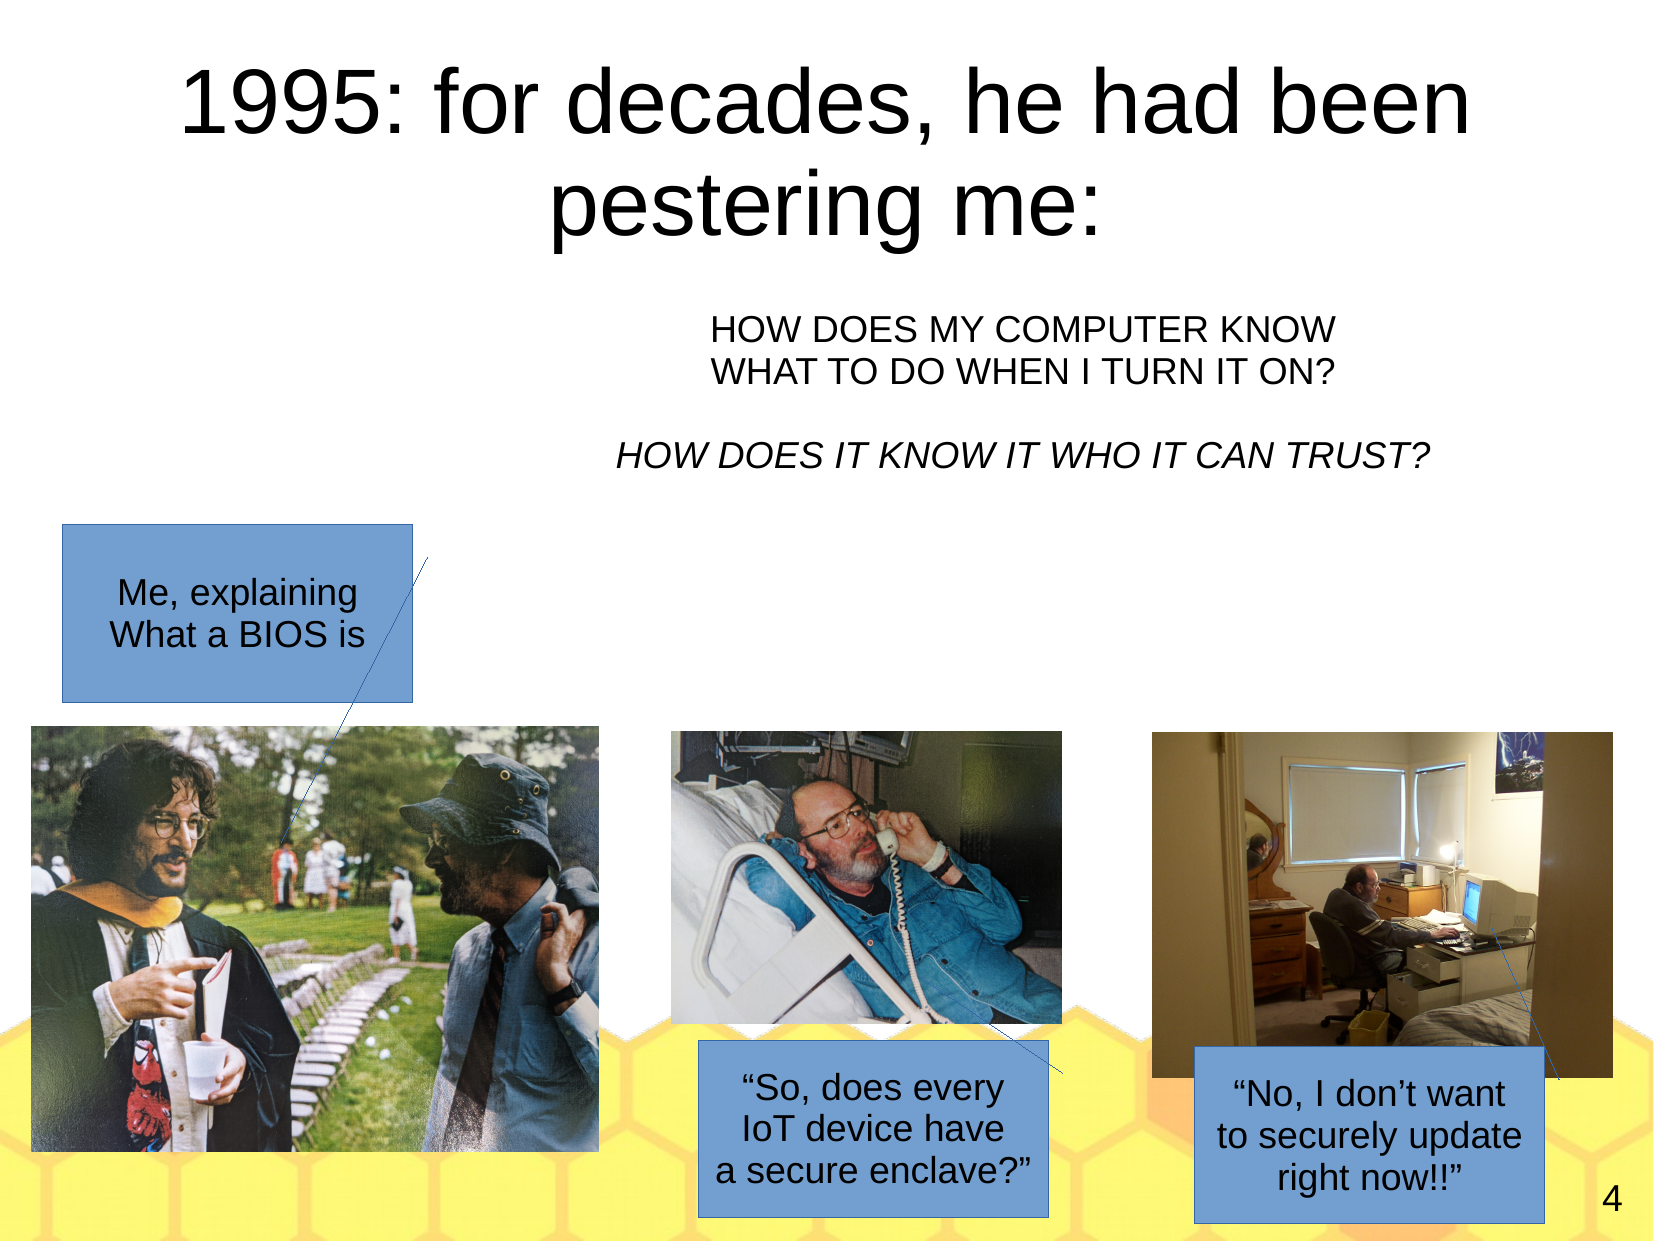

# 1995: for decades, he had been pestering me:
HOW DOES MY COMPUTER KNOW
WHAT TO DO WHEN I TURN IT ON?
HOW DOES IT KNOW IT WHO IT CAN TRUST?
Me, explaining
What a BIOS is
“So, does every
IoT device have
a secure enclave?”
“No, I don’t want
to securely update
right now!!”